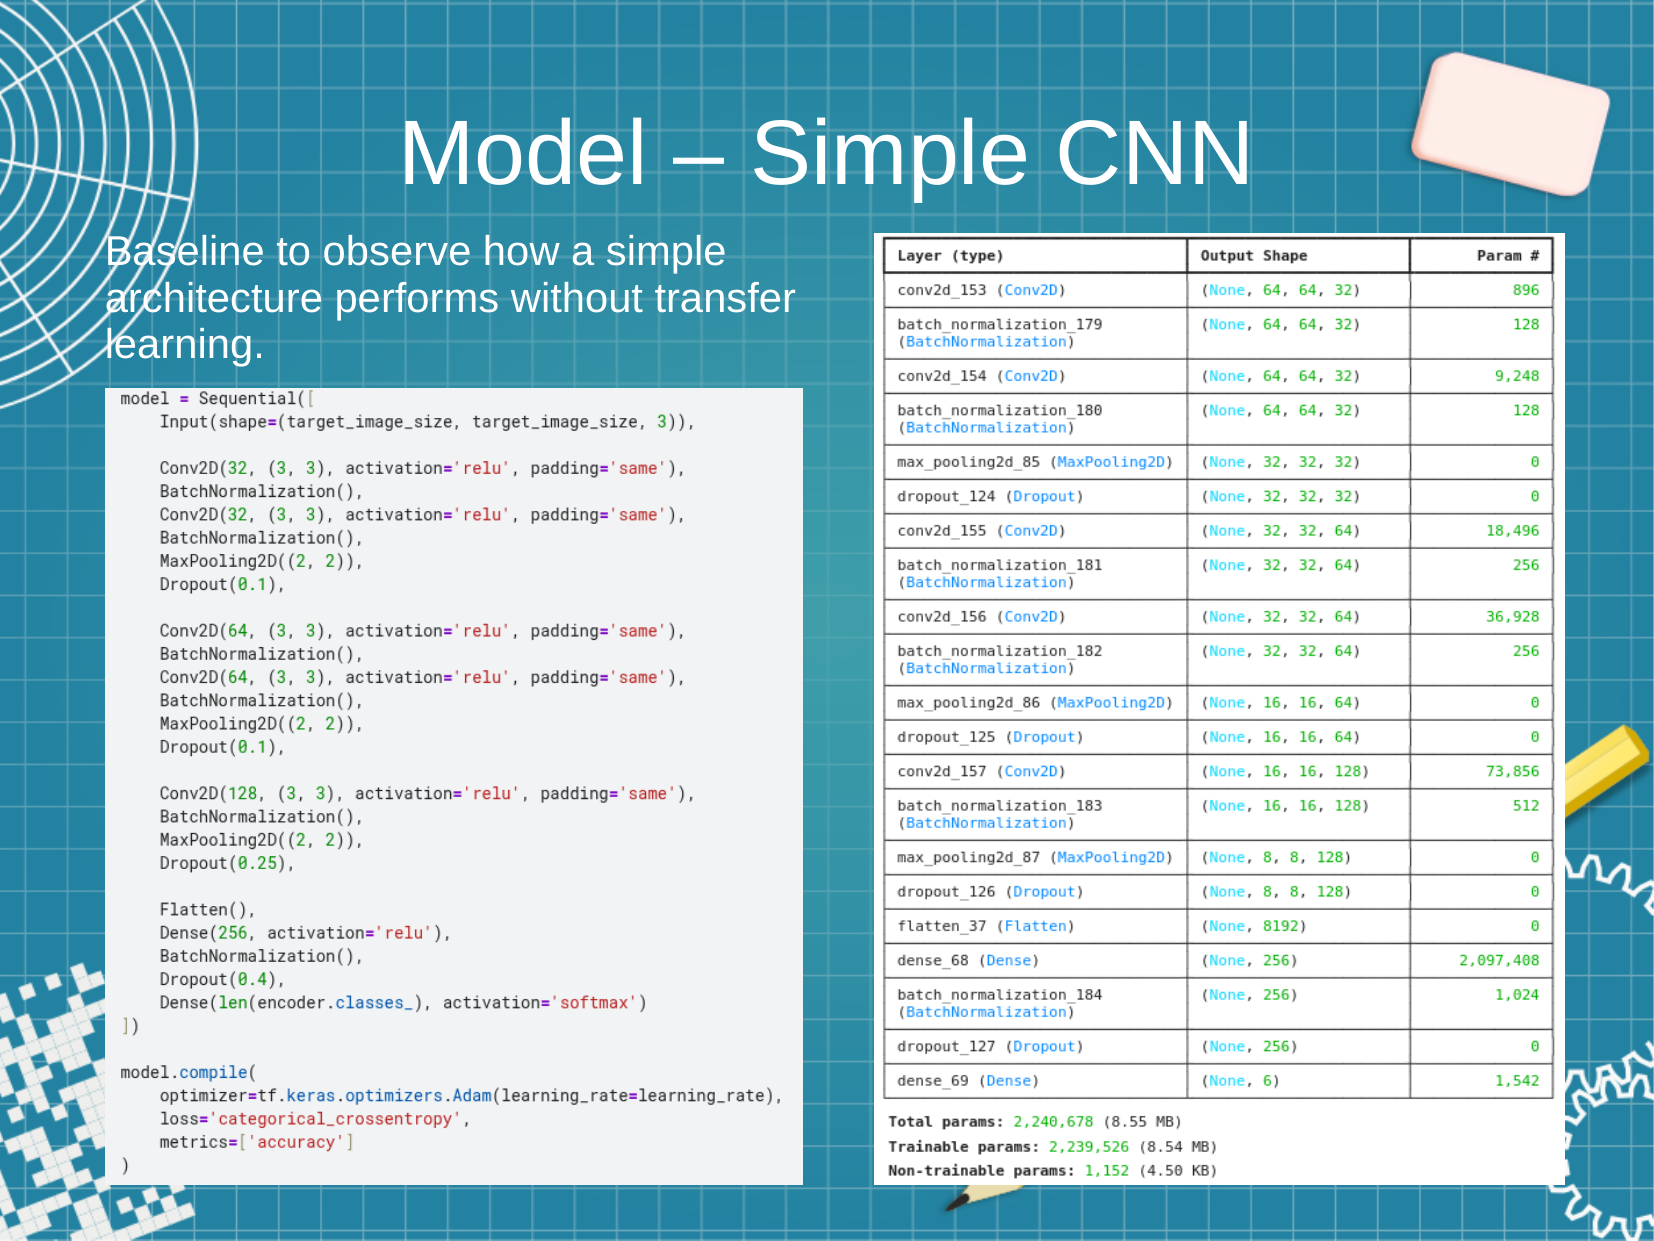

# Model – Simple CNN
Baseline to observe how a simple architecture performs without transfer learning.